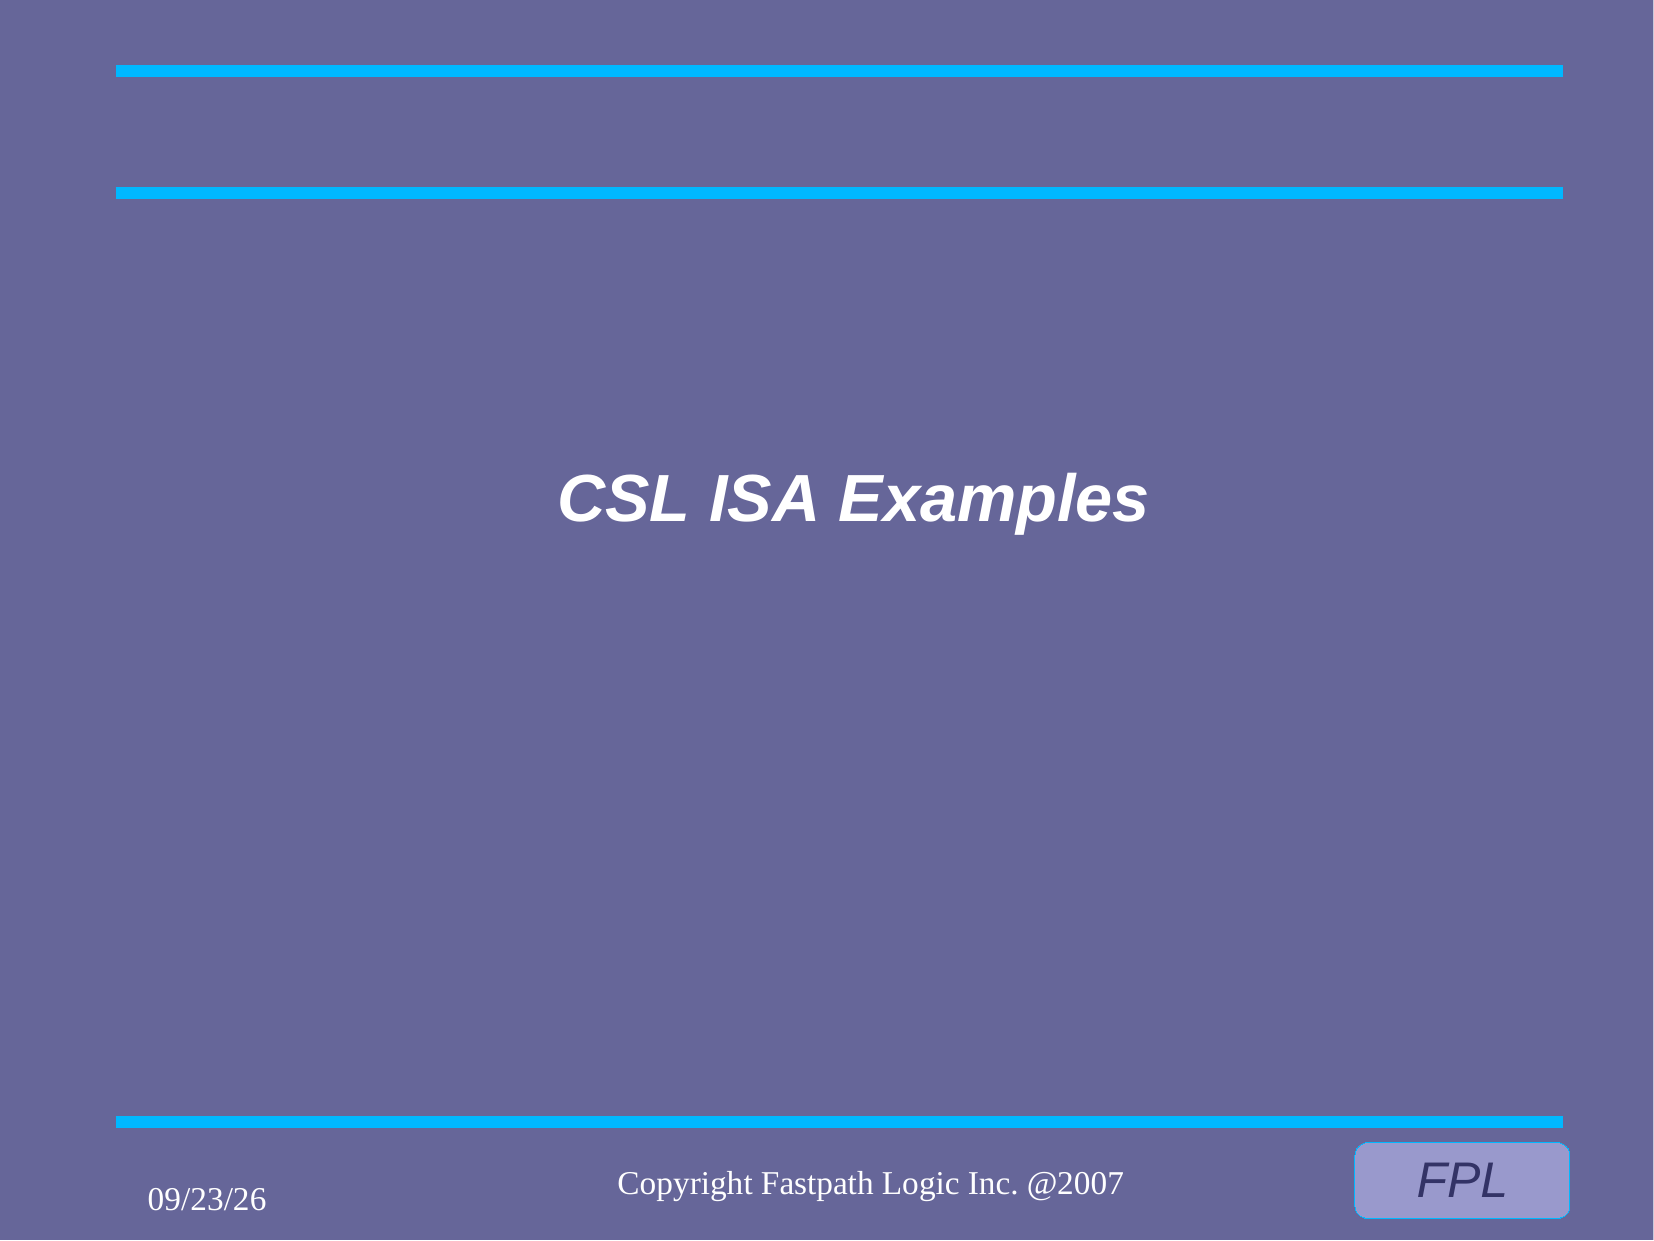

# CSL ISA Examples
Copyright Fastpath Logic Inc. @2007